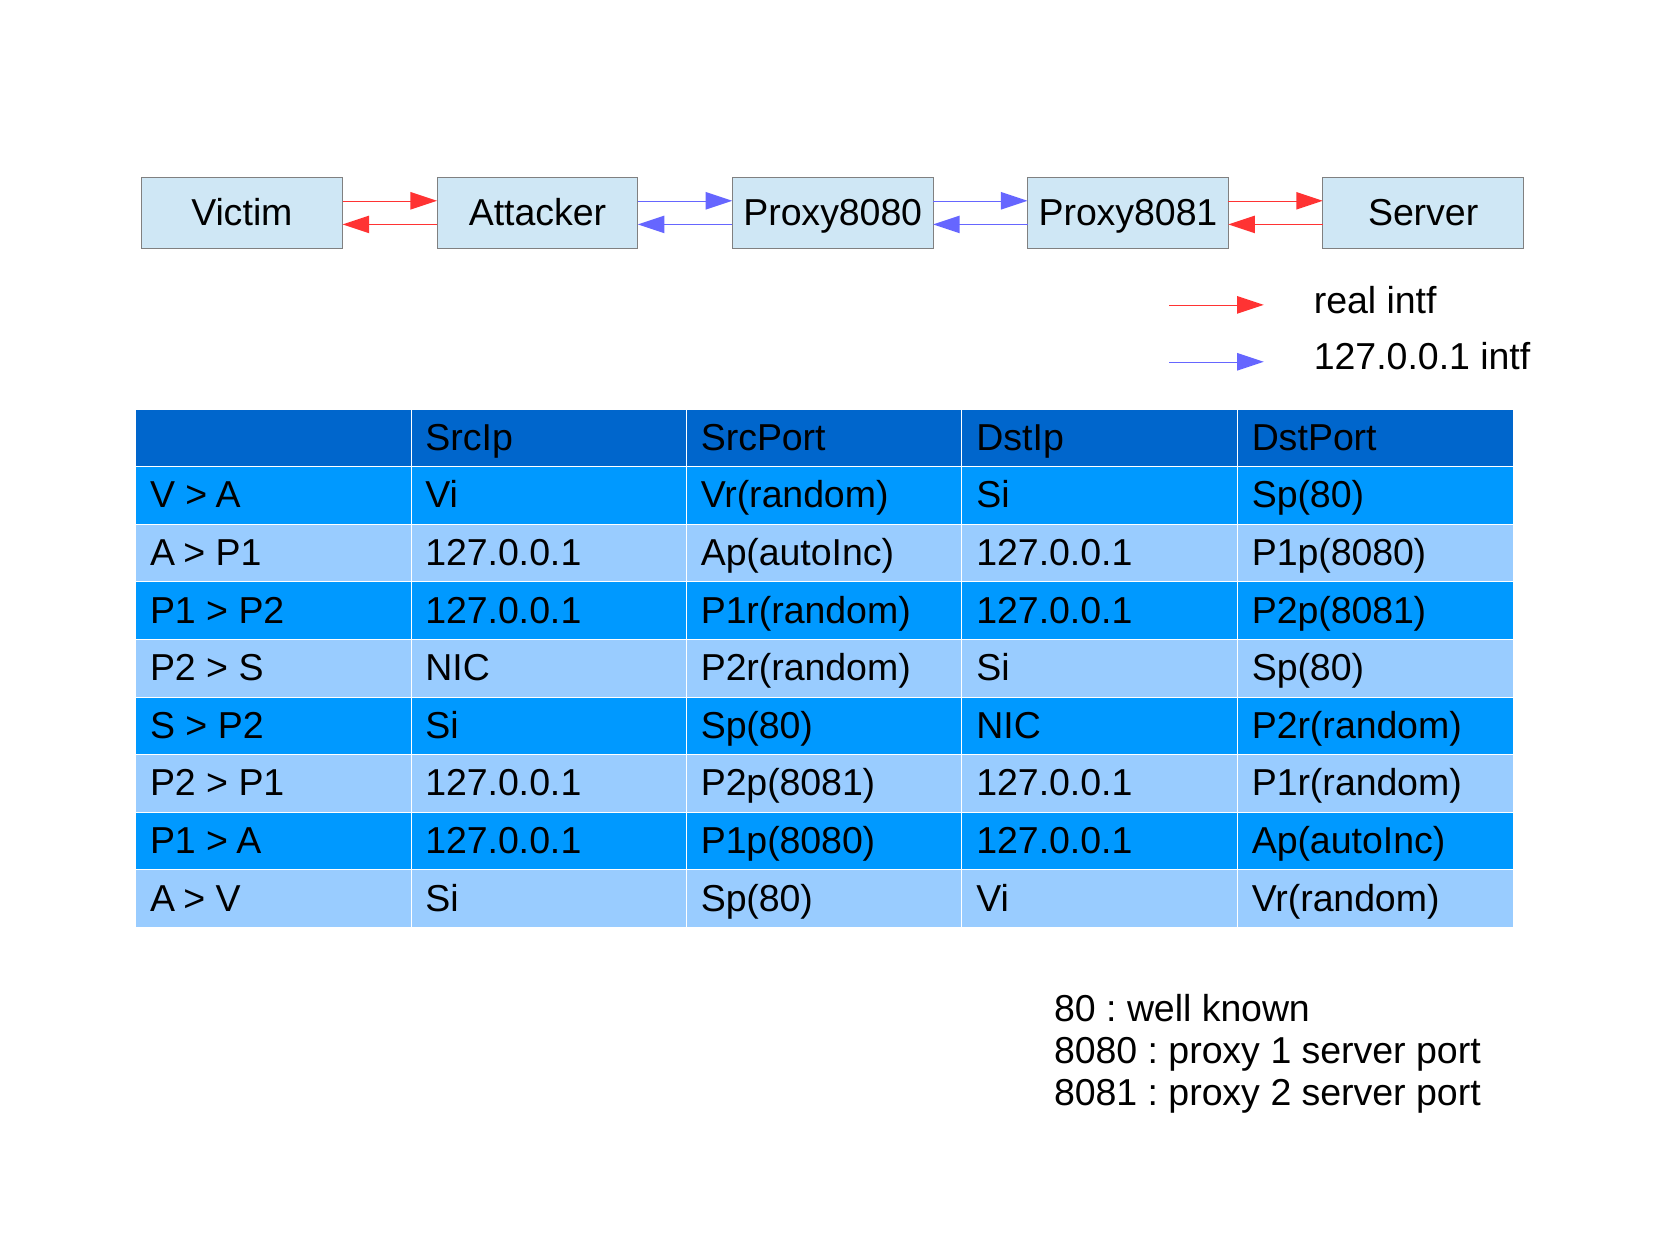

Victim
Attacker
Proxy8080
Proxy8081
Server
real intf
127.0.0.1 intf
| | SrcIp | SrcPort | DstIp | DstPort |
| --- | --- | --- | --- | --- |
| V > A | Vi | Vr(random) | Si | Sp(80) |
| A > P1 | 127.0.0.1 | Ap(autoInc) | 127.0.0.1 | P1p(8080) |
| P1 > P2 | 127.0.0.1 | P1r(random) | 127.0.0.1 | P2p(8081) |
| P2 > S | NIC | P2r(random) | Si | Sp(80) |
| S > P2 | Si | Sp(80) | NIC | P2r(random) |
| P2 > P1 | 127.0.0.1 | P2p(8081) | 127.0.0.1 | P1r(random) |
| P1 > A | 127.0.0.1 | P1p(8080) | 127.0.0.1 | Ap(autoInc) |
| A > V | Si | Sp(80) | Vi | Vr(random) |
80 : well known
8080 : proxy 1 server port
8081 : proxy 2 server port